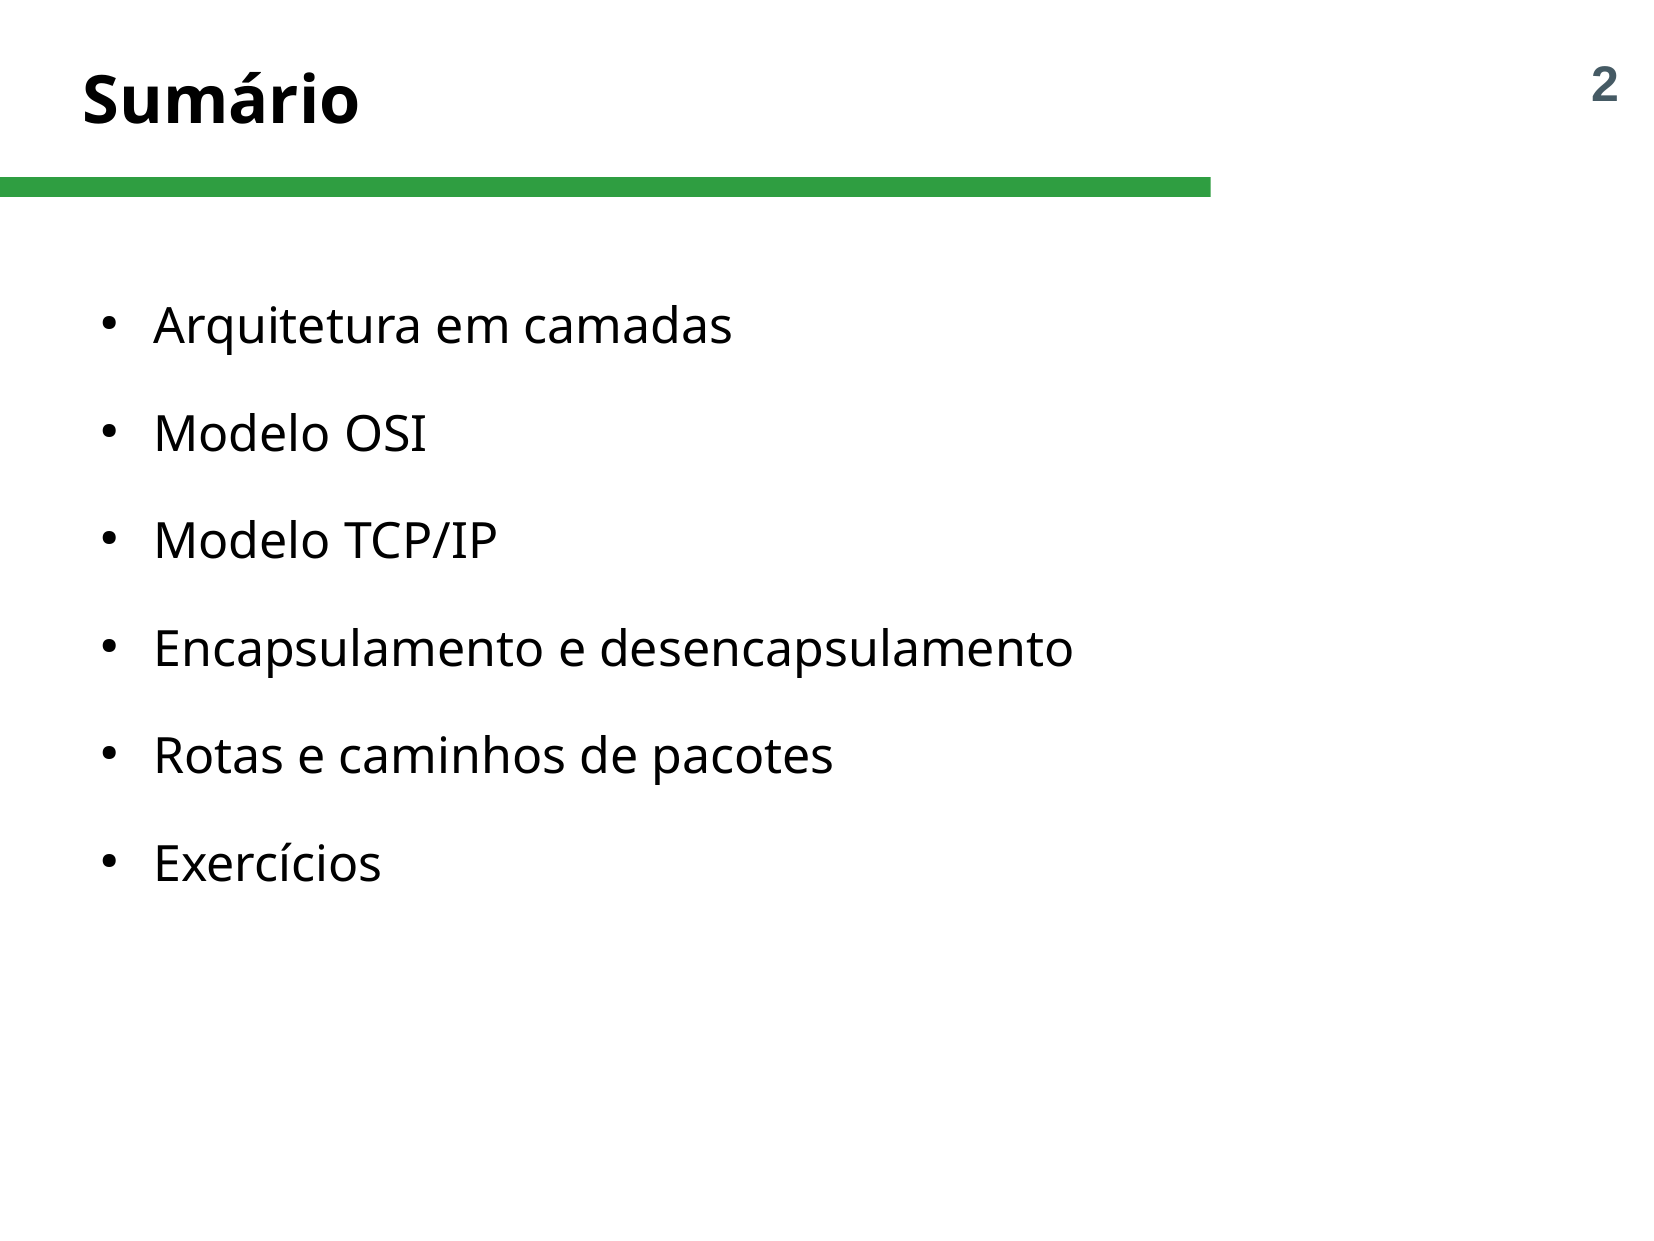

# Sumário
Arquitetura em camadas
Modelo OSI
Modelo TCP/IP
Encapsulamento e desencapsulamento
Rotas e caminhos de pacotes
Exercícios